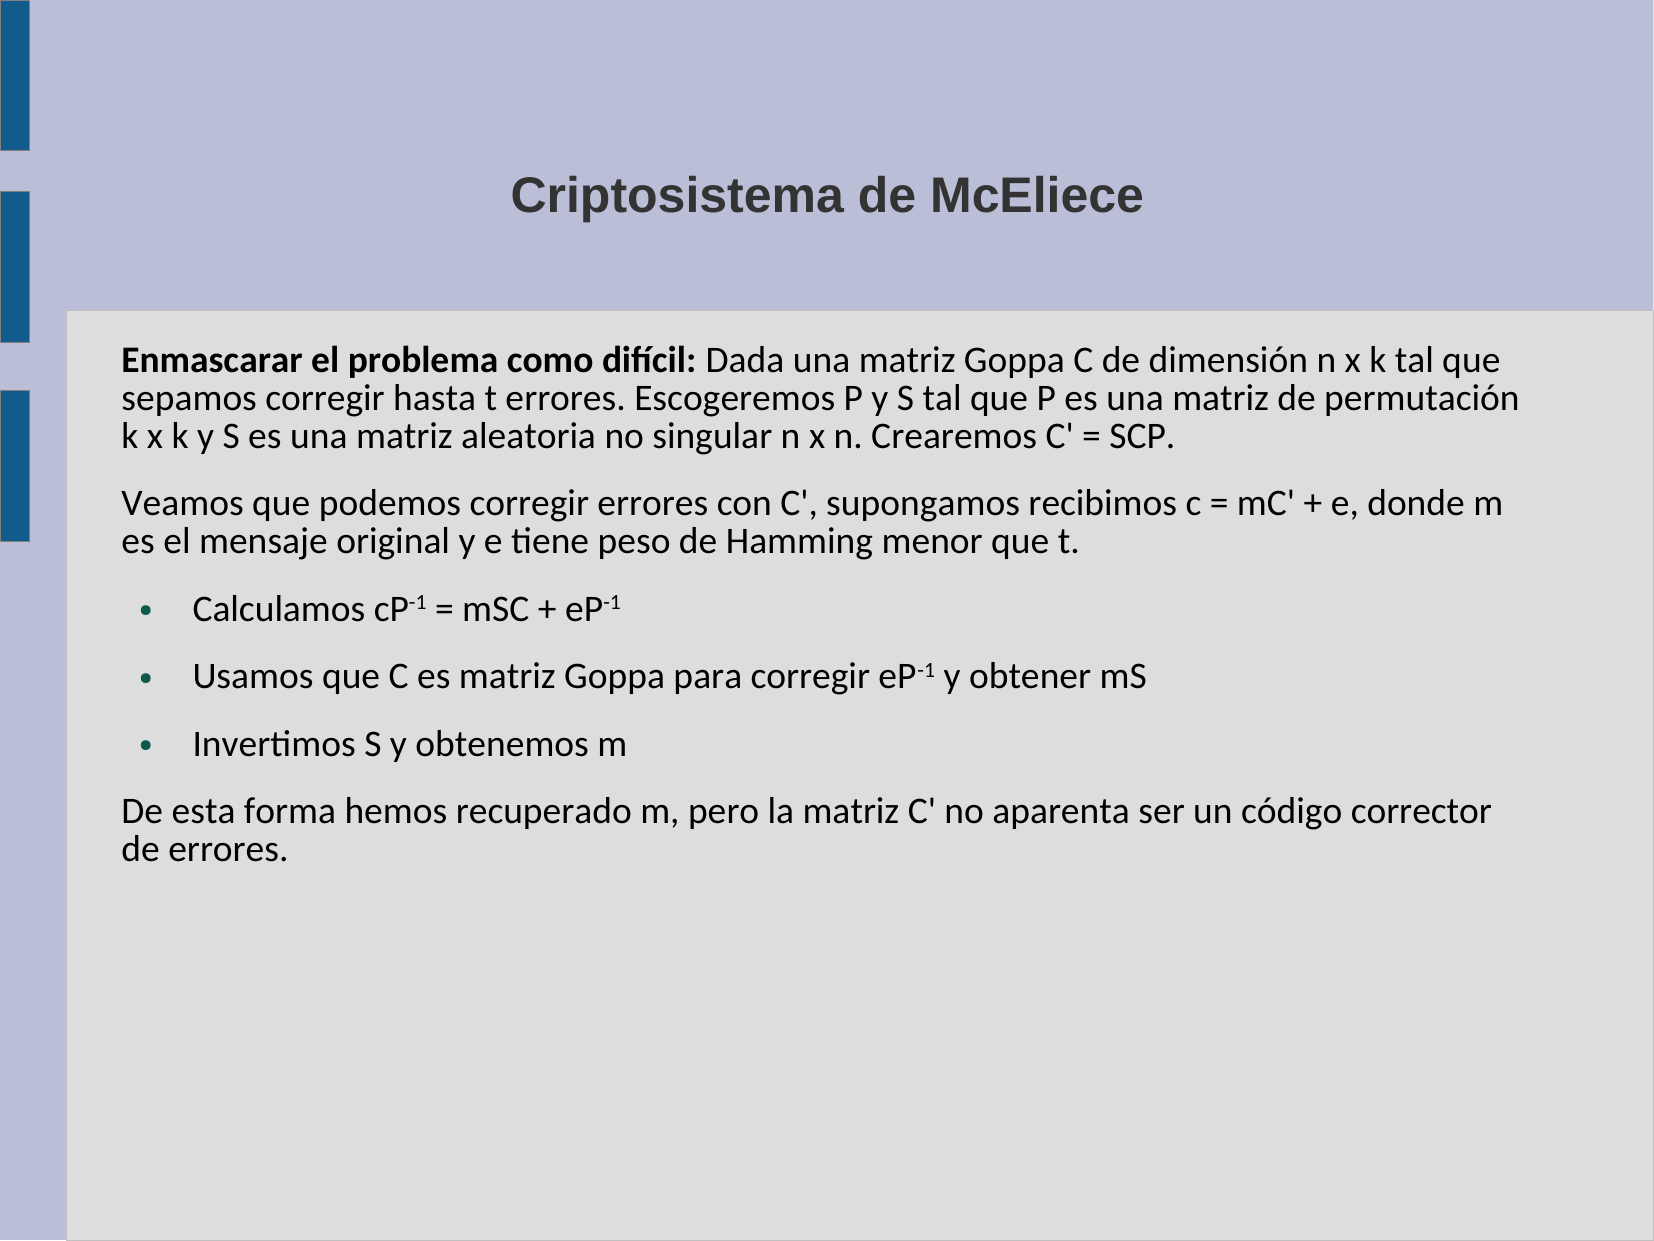

# Criptosistema de McEliece
Enmascarar el problema como difícil: Dada una matriz Goppa C de dimensión n x k tal que sepamos corregir hasta t errores. Escogeremos P y S tal que P es una matriz de permutación k x k y S es una matriz aleatoria no singular n x n. Crearemos C' = SCP.
Veamos que podemos corregir errores con C', supongamos recibimos c = mC' + e, donde m es el mensaje original y e tiene peso de Hamming menor que t.
Calculamos cP-1 = mSC + eP-1
Usamos que C es matriz Goppa para corregir eP-1 y obtener mS
Invertimos S y obtenemos m
De esta forma hemos recuperado m, pero la matriz C' no aparenta ser un código corrector de errores.